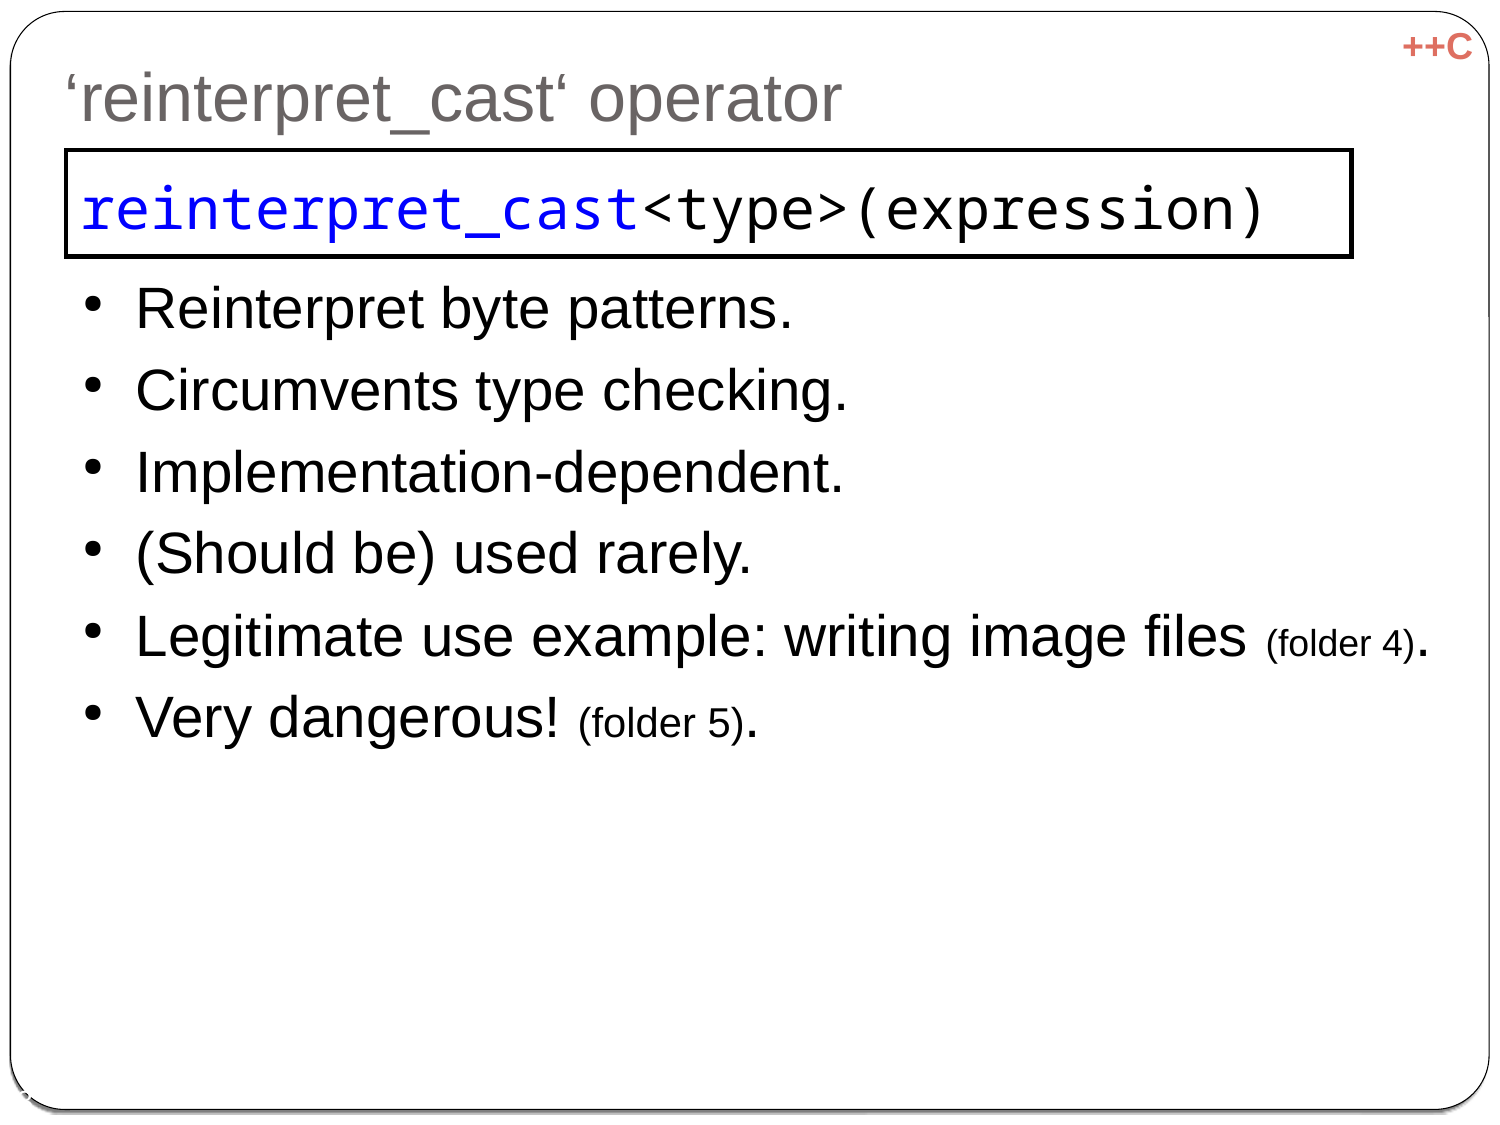

# ‘reinterpret_cast‘ operator
reinterpret_cast<type>(expression)
Reinterpret byte patterns.
Circumvents type checking.
Implementation-dependent.
(Should be) used rarely.
Legitimate use example: writing image files (folder 4).
Very dangerous! (folder 5).